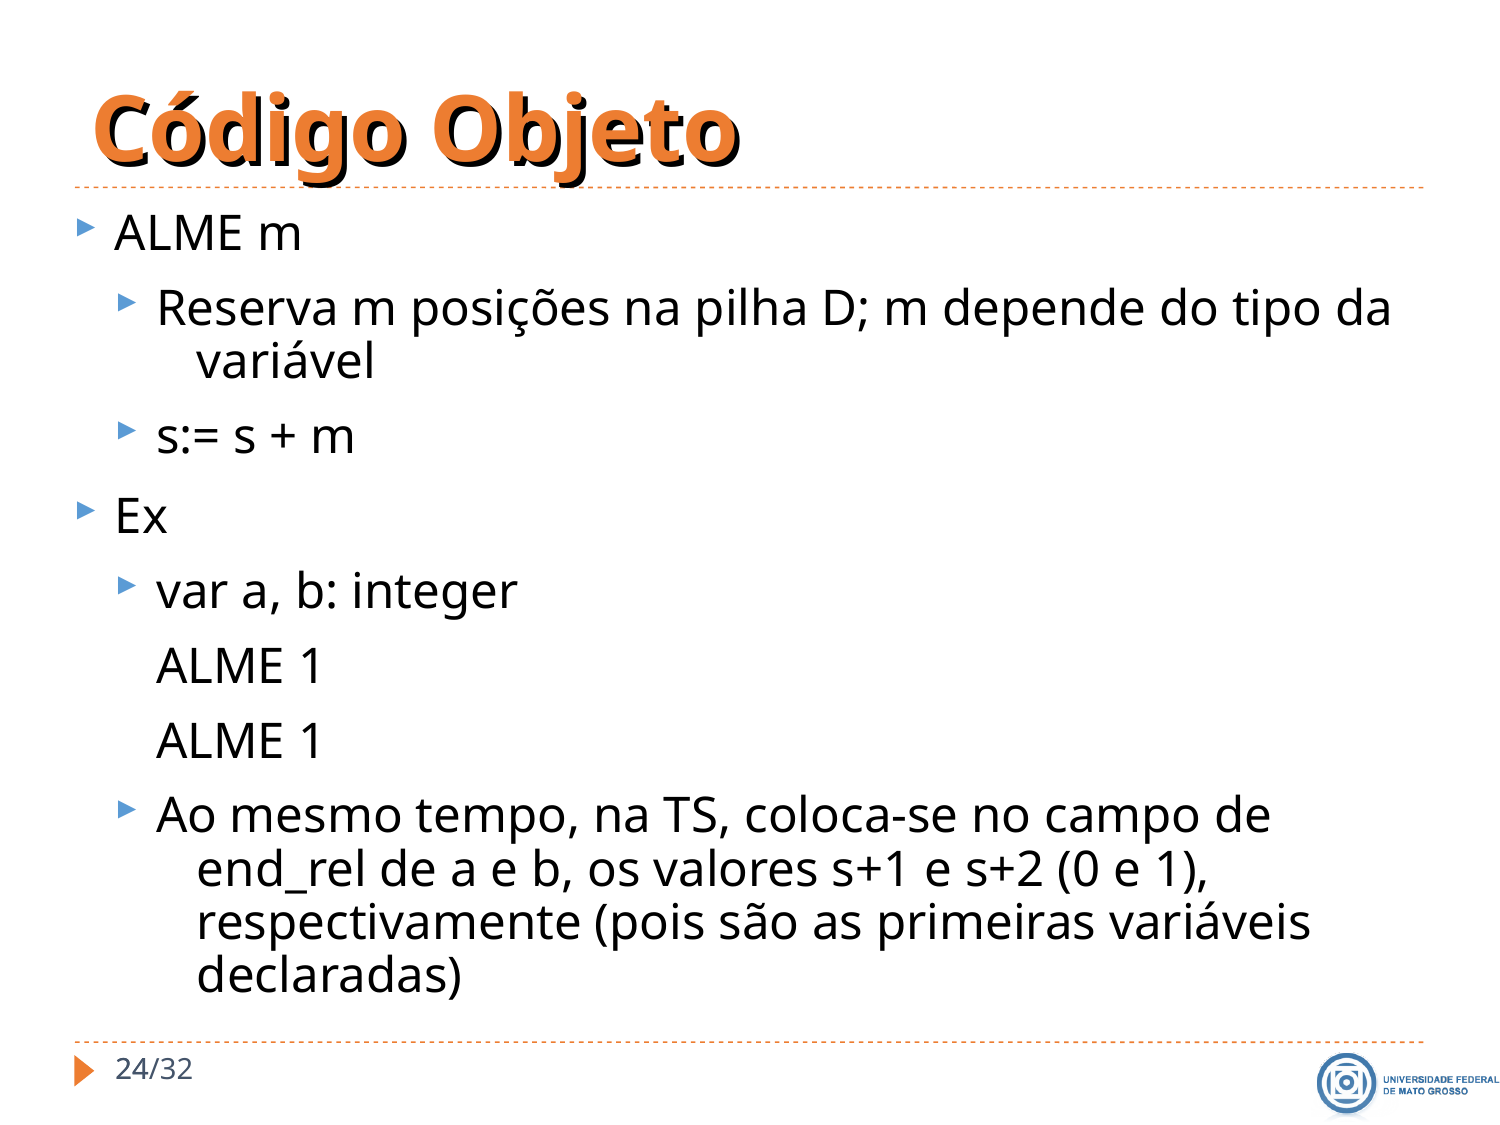

# Código Objeto
ALME m
Reserva m posições na pilha D; m depende do tipo da variável
s:= s + m
Ex
var a, b: integer
ALME 1
ALME 1
Ao mesmo tempo, na TS, coloca-se no campo de end_rel de a e b, os valores s+1 e s+2 (0 e 1), respectivamente (pois são as primeiras variáveis declaradas)
24